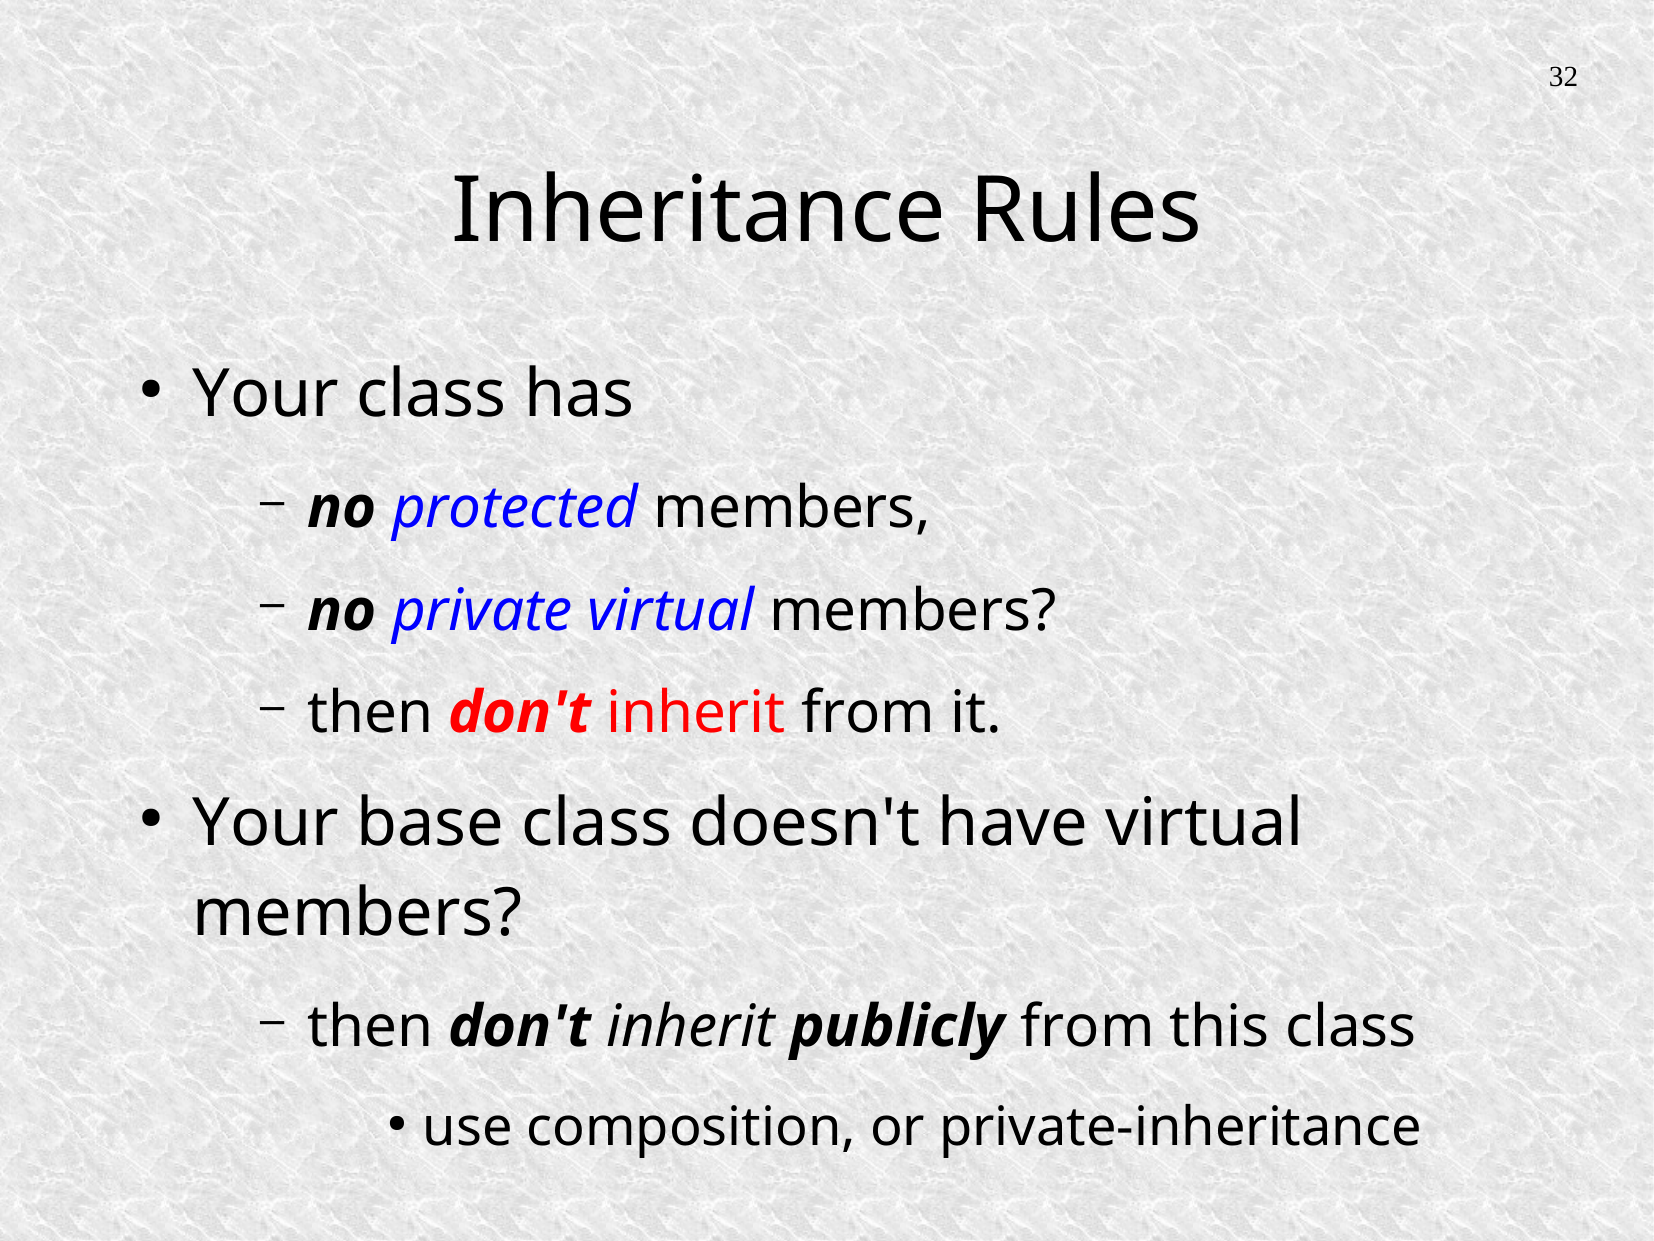

32
# Inheritance Rules
Your class has
no protected members,
no private virtual members?
then don't inherit from it.
Your base class doesn't have virtual members?
then don't inherit publicly from this class
use composition, or private-inheritance